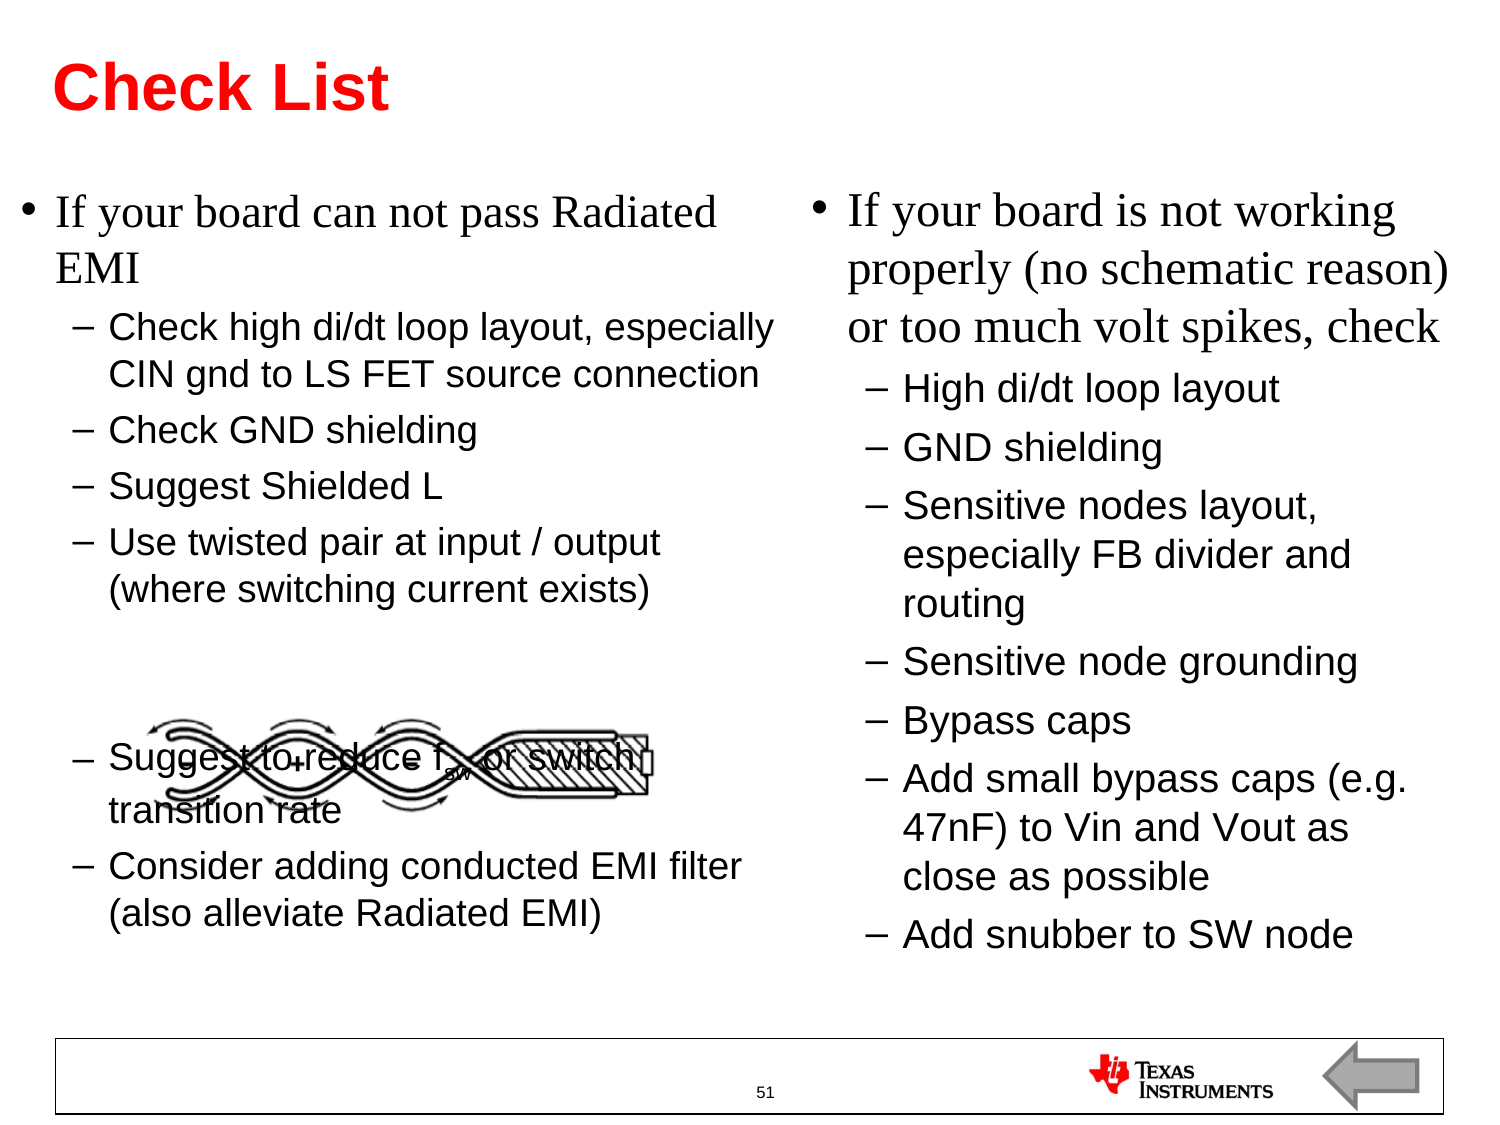

# Check List
If your board is not working properly (no schematic reason) or too much volt spikes, check
High di/dt loop layout
GND shielding
Sensitive nodes layout, especially FB divider and routing
Sensitive node grounding
Bypass caps
Add small bypass caps (e.g. 47nF) to Vin and Vout as close as possible
Add snubber to SW node
If your board can not pass Radiated EMI
Check high di/dt loop layout, especially CIN gnd to LS FET source connection
Check GND shielding
Suggest Shielded L
Use twisted pair at input / output (where switching current exists)
Suggest to reduce fsw or switch transition rate
Consider adding conducted EMI filter (also alleviate Radiated EMI)